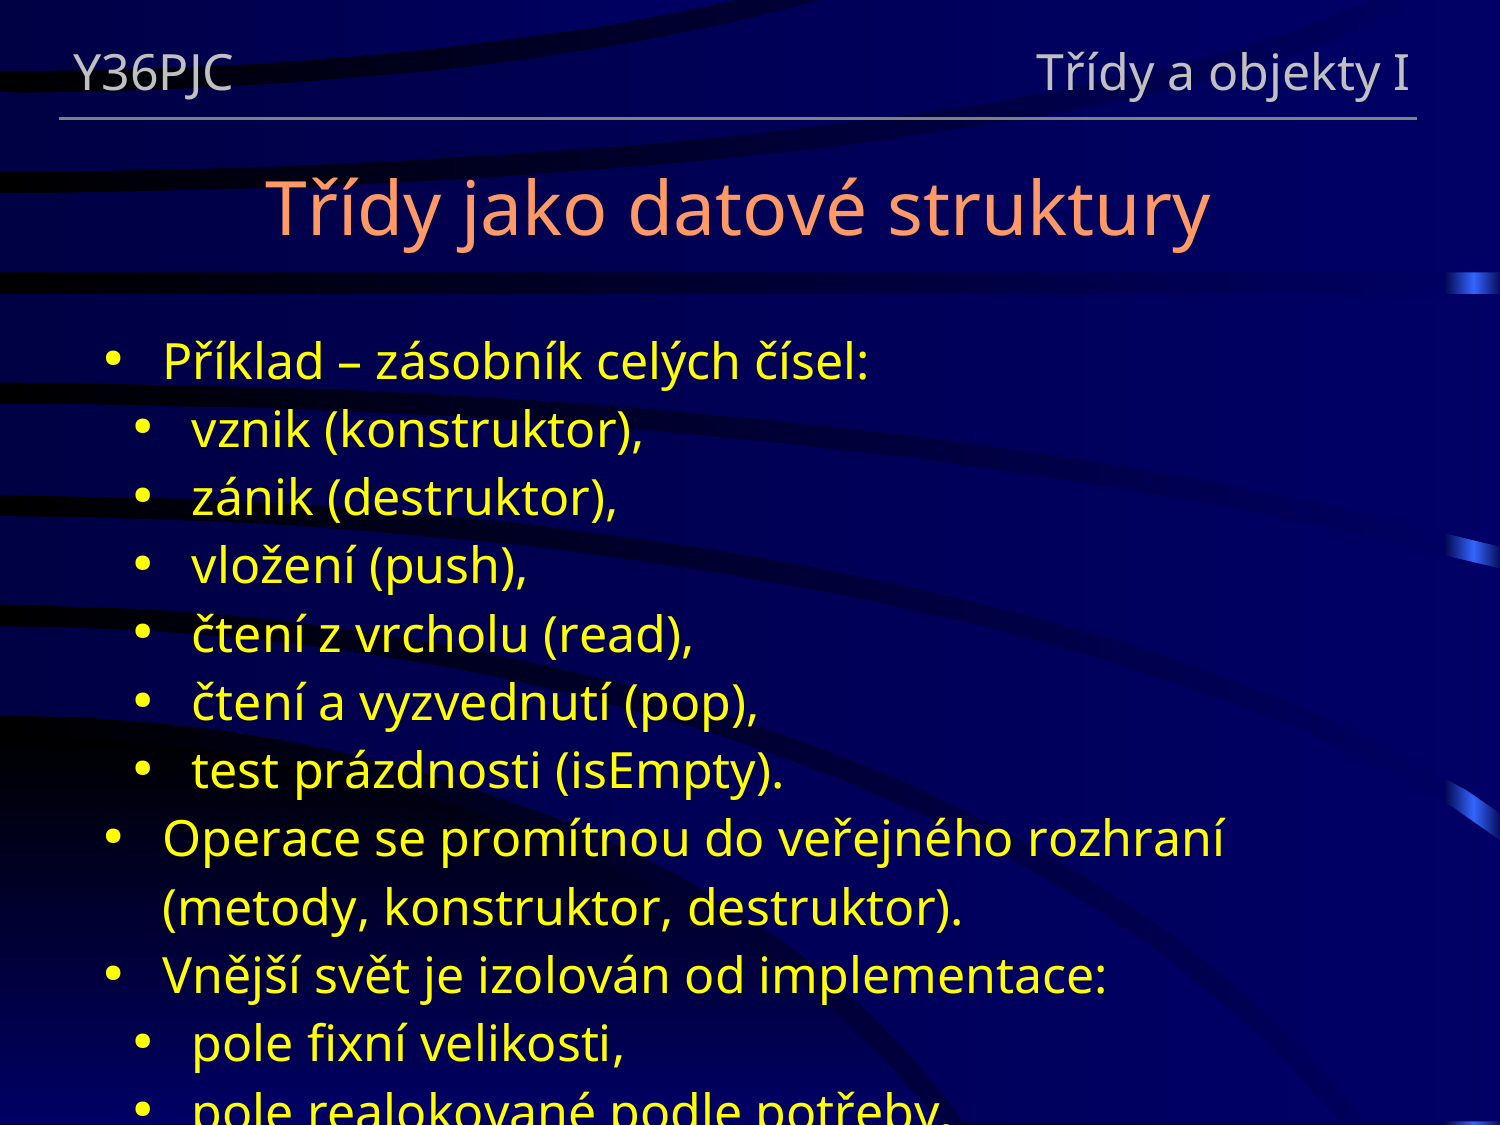

Y36PJC
Třídy a objekty I
Třídy jako datové struktury
Příklad – zásobník celých čísel:
vznik (konstruktor),
zánik (destruktor),
vložení (push),
čtení z vrcholu (read),
čtení a vyzvednutí (pop),
test prázdnosti (isEmpty).
Operace se promítnou do veřejného rozhraní (metody, konstruktor, destruktor).
Vnější svět je izolován od implementace:
pole fixní velikosti,
pole realokované podle potřeby,
spojový seznam.